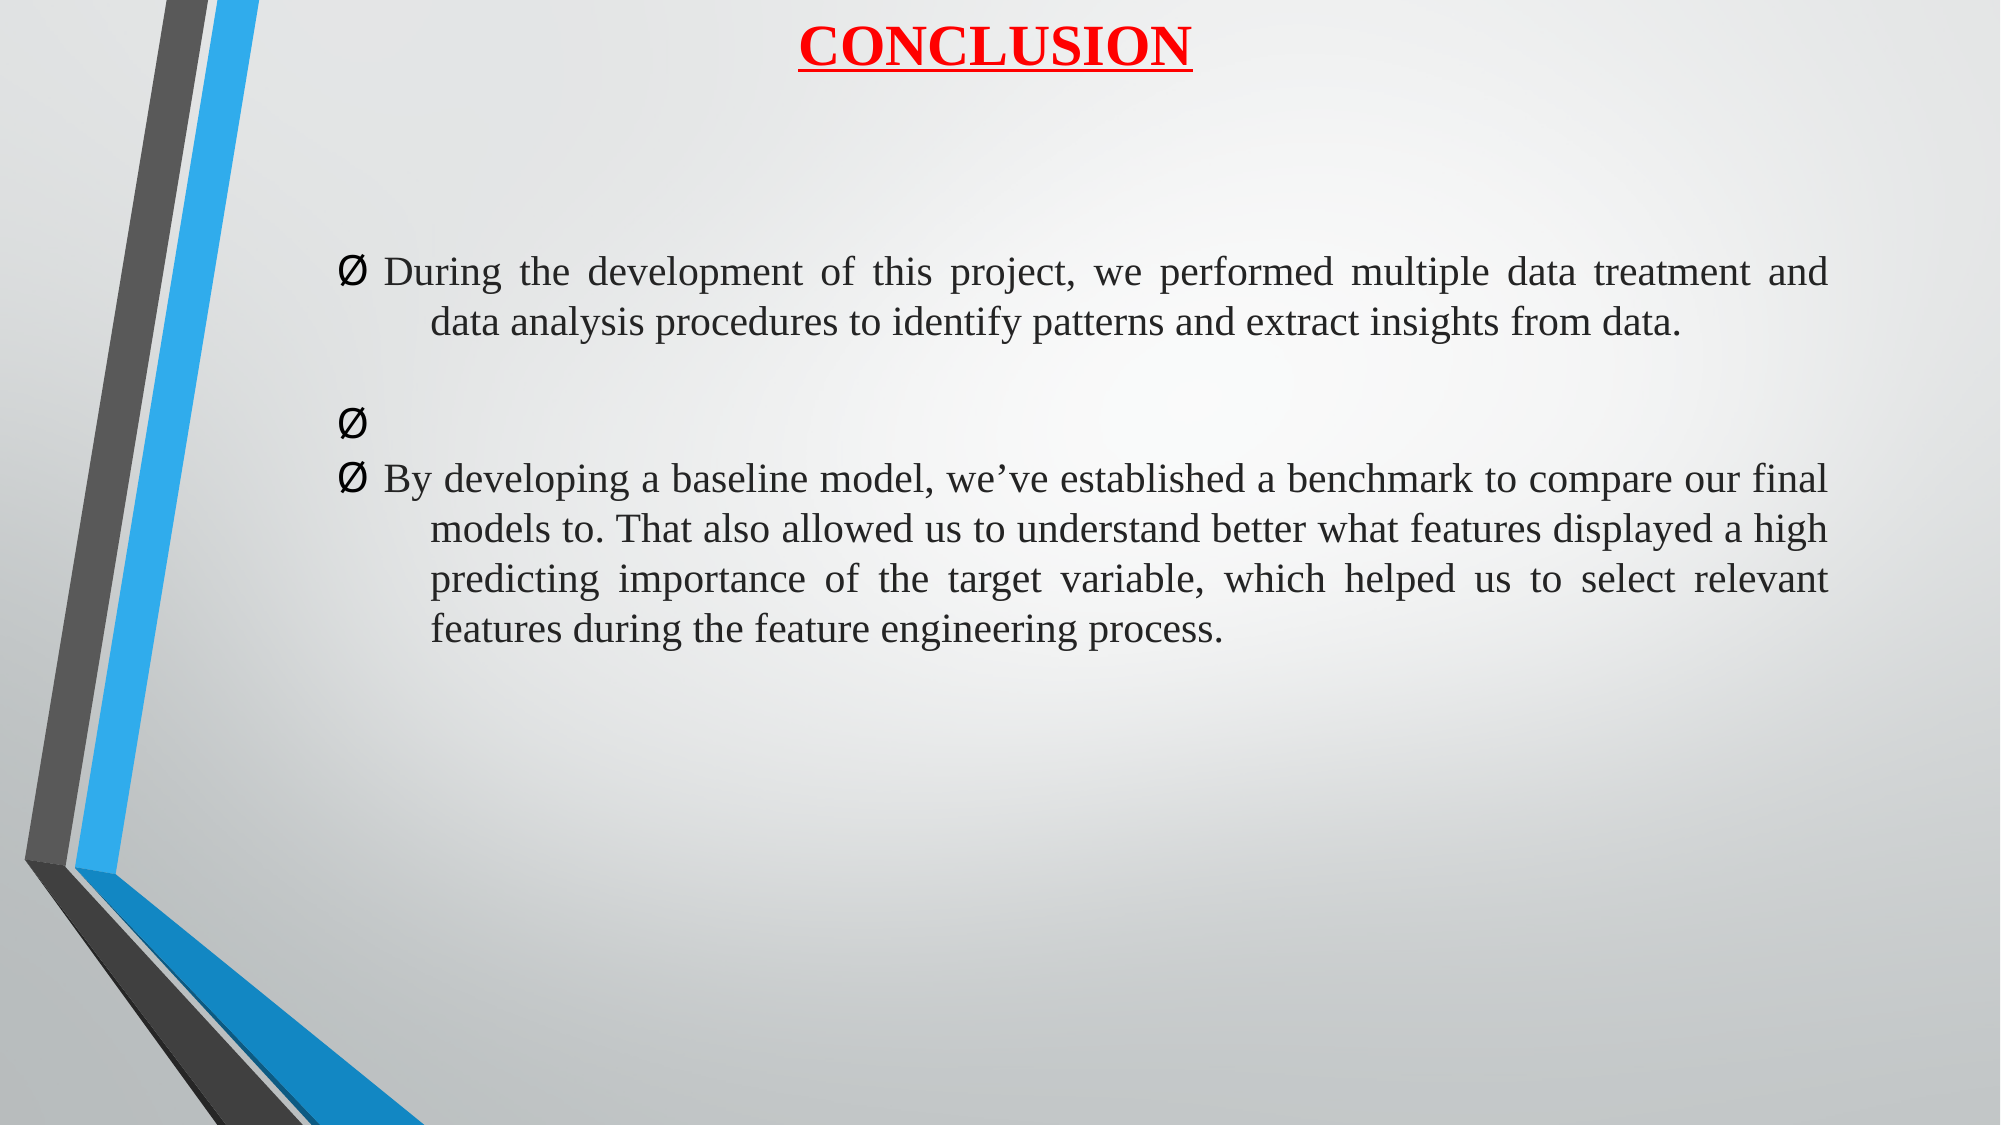

CONCLUSION
During the development of this project, we performed multiple data treatment and data analysis procedures to identify patterns and extract insights from data.
By developing a baseline model, we’ve established a benchmark to compare our final models to. That also allowed us to understand better what features displayed a high predicting importance of the target variable, which helped us to select relevant features during the feature engineering process.